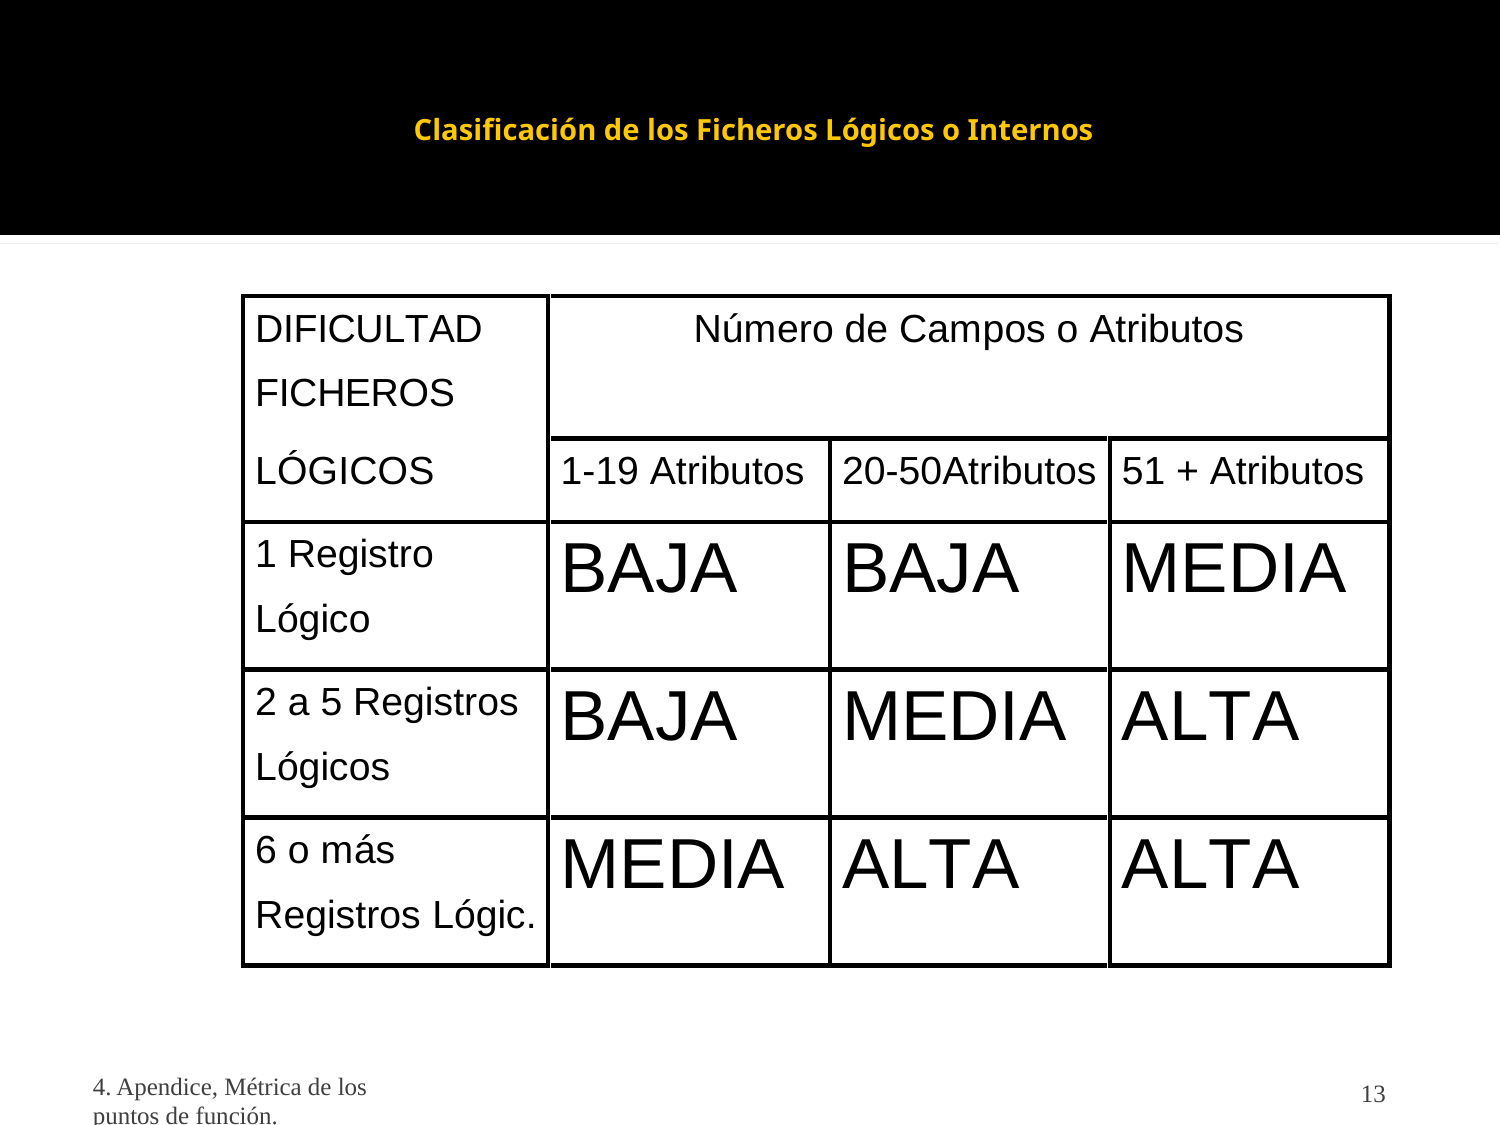

# Clasificación de los Ficheros Lógicos o Internos
4. Apendice, Métrica de los puntos de función.
11